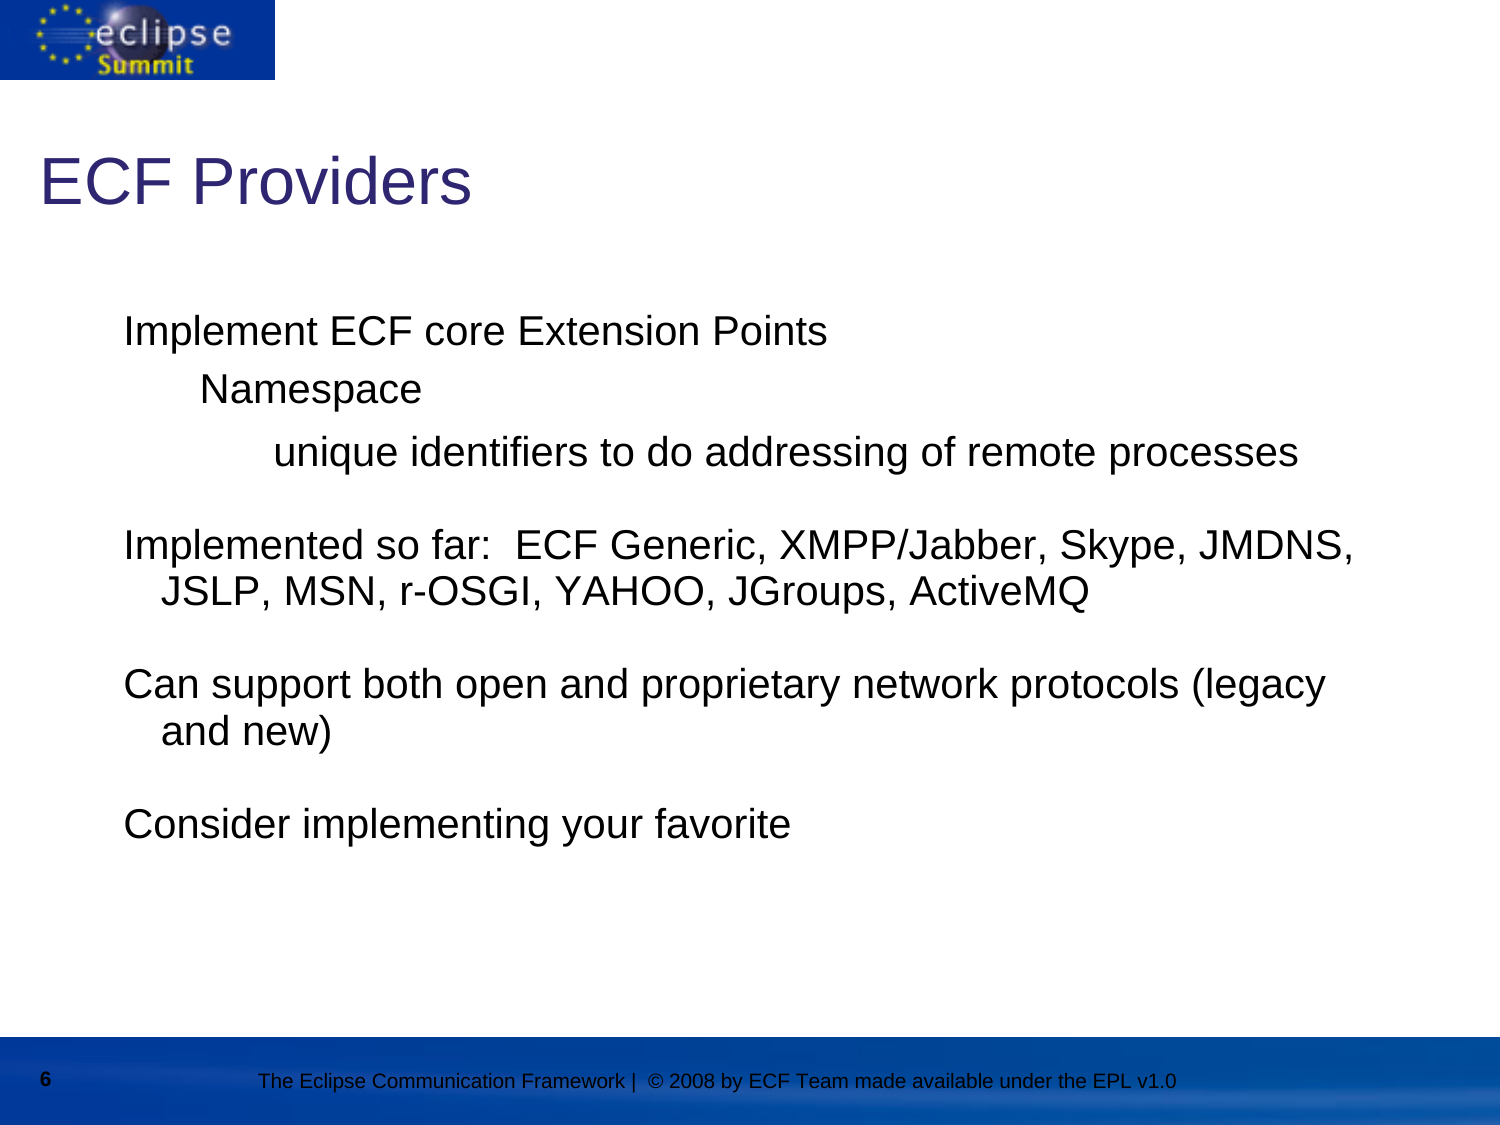

# ECF Providers
Implement ECF core Extension Points
Namespace
unique identifiers to do addressing of remote processes
Implemented so far: ECF Generic, XMPP/Jabber, Skype, JMDNS, JSLP, MSN, r-OSGI, YAHOO, JGroups, ActiveMQ
Can support both open and proprietary network protocols (legacy and new)
Consider implementing your favorite
6